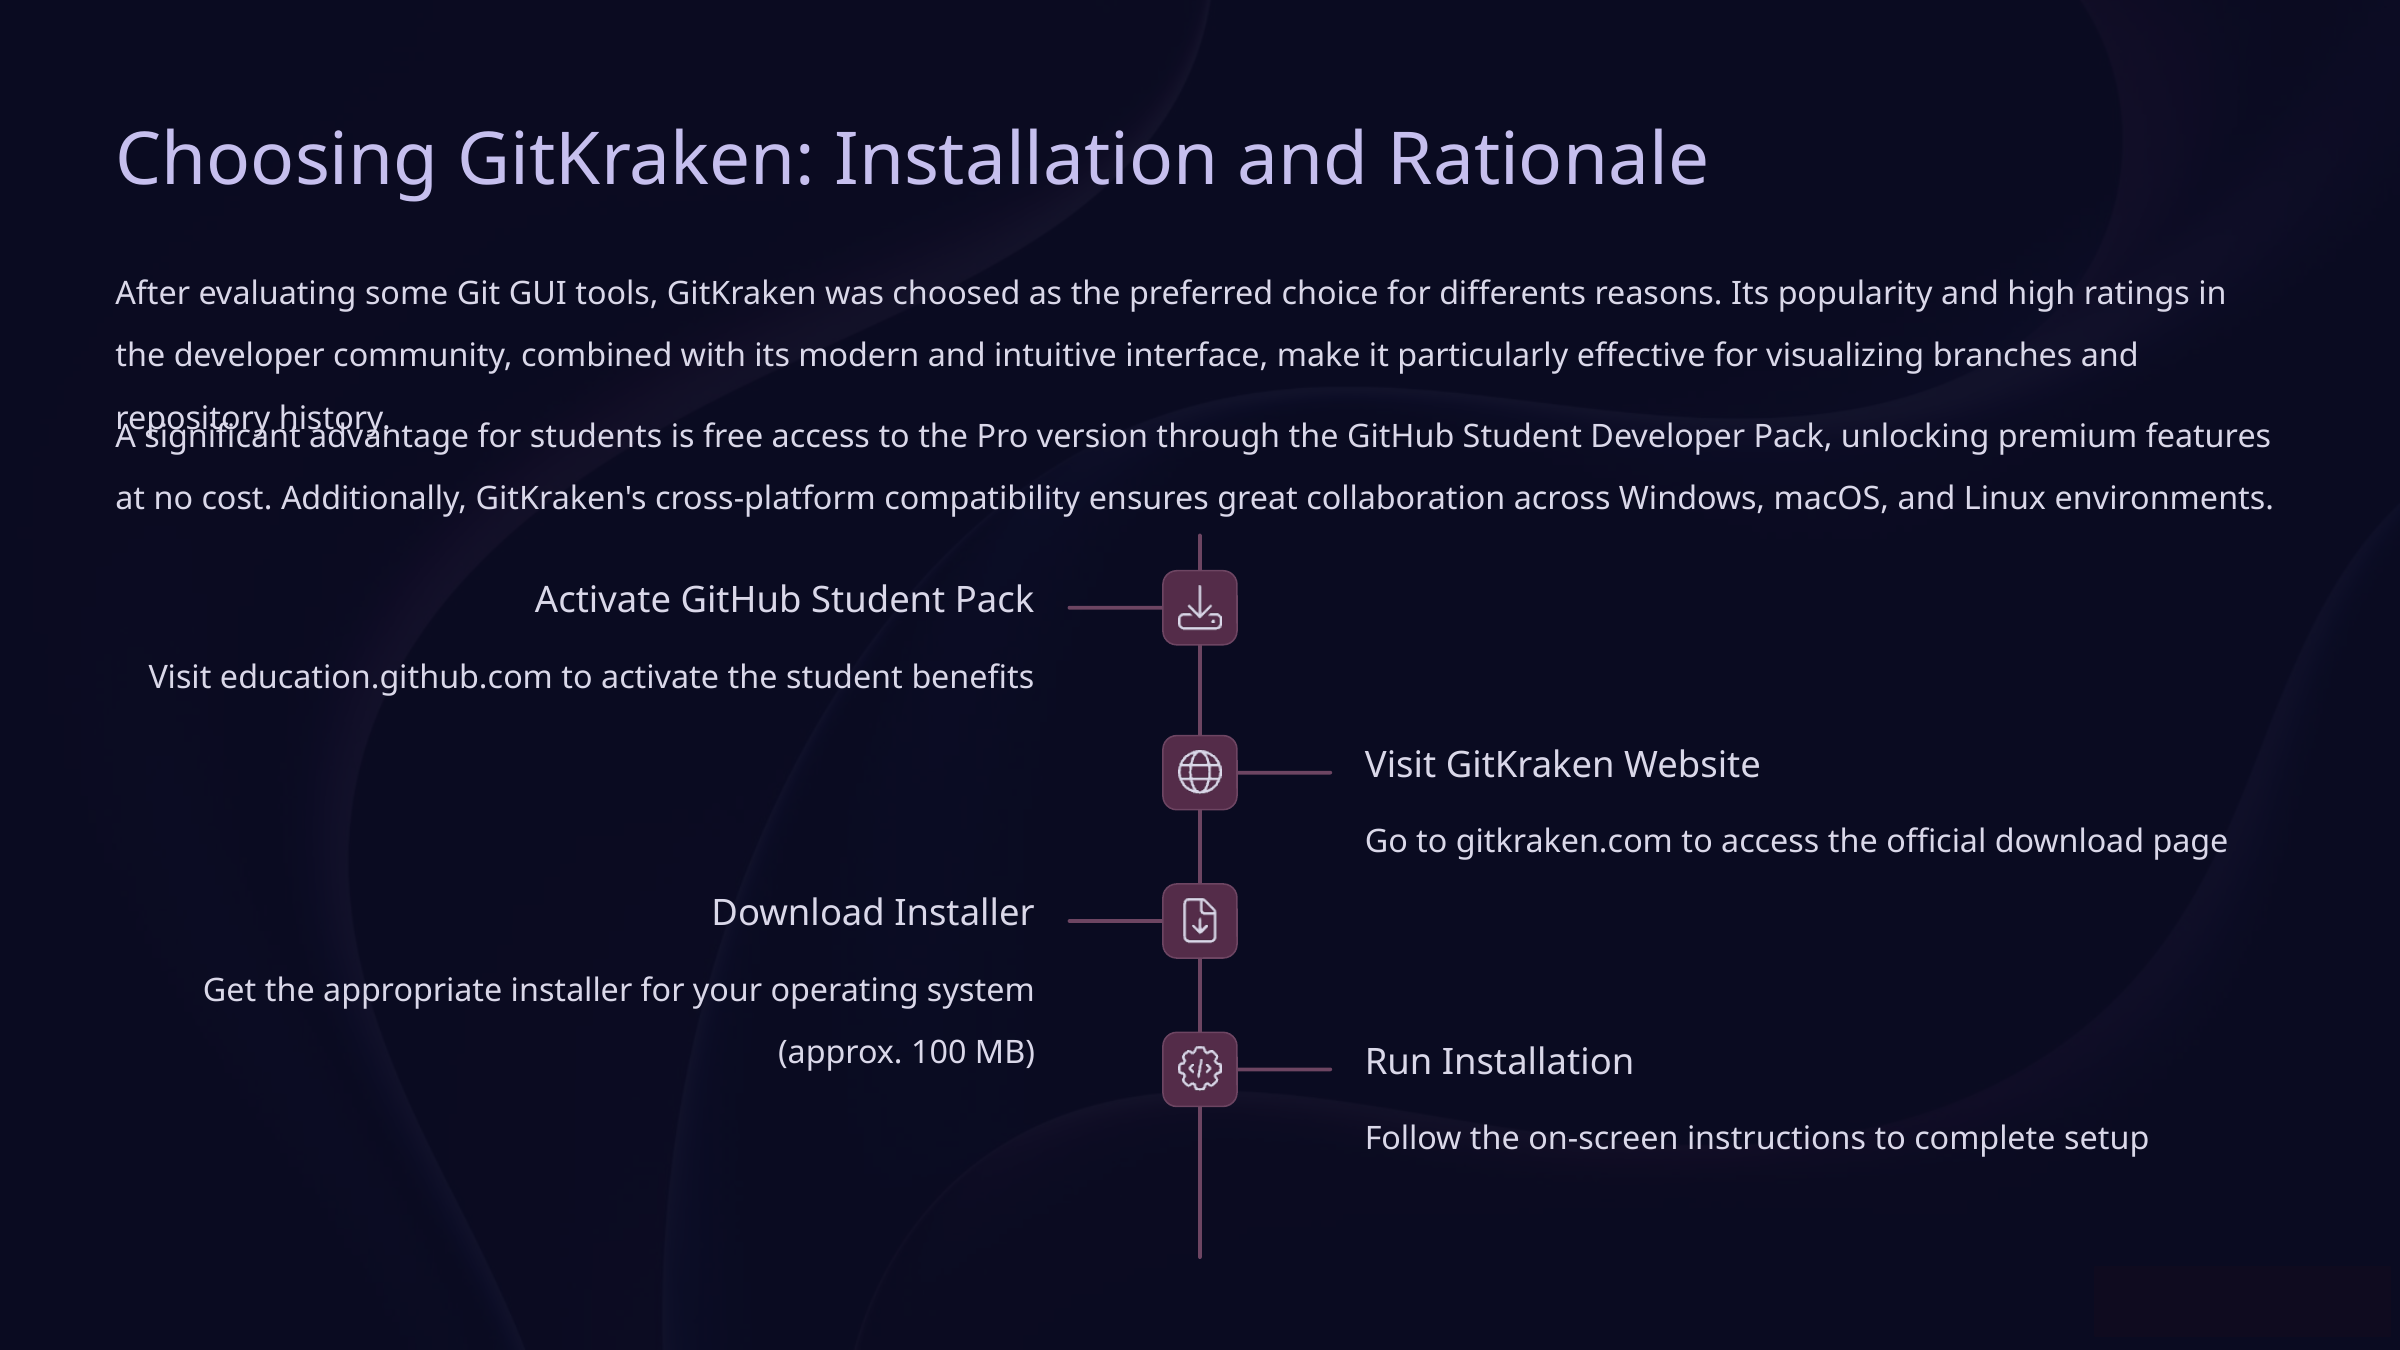

Choosing GitKraken: Installation and Rationale
After evaluating some Git GUI tools, GitKraken was choosed as the preferred choice for differents reasons. Its popularity and high ratings in the developer community, combined with its modern and intuitive interface, make it particularly effective for visualizing branches and repository history.
A significant advantage for students is free access to the Pro version through the GitHub Student Developer Pack, unlocking premium features at no cost. Additionally, GitKraken's cross-platform compatibility ensures great collaboration across Windows, macOS, and Linux environments.
Activate GitHub Student Pack
Visit education.github.com to activate the student benefits
Visit GitKraken Website
Go to gitkraken.com to access the official download page
Download Installer
Get the appropriate installer for your operating system (approx. 100 MB)
Run Installation
Follow the on-screen instructions to complete setup